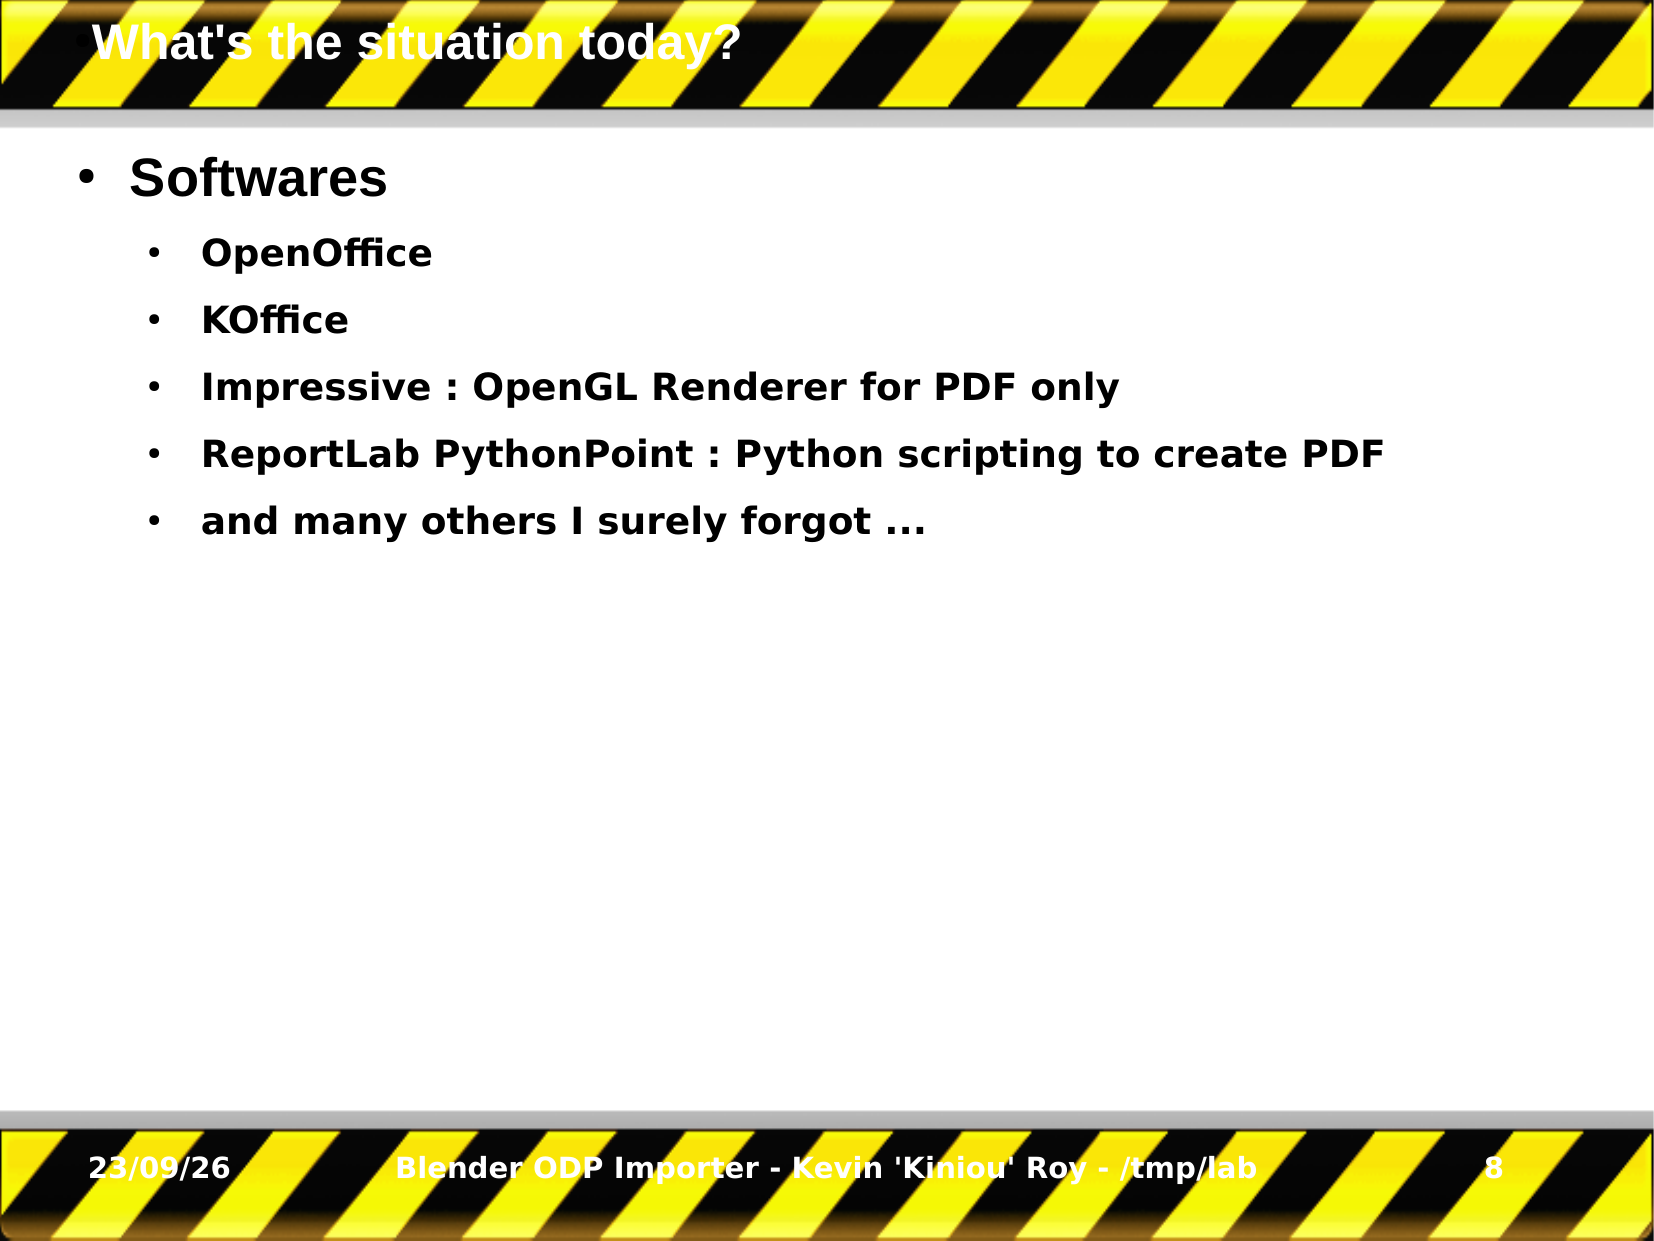

# What's the situation today?
Softwares
OpenOffice
KOffice
Impressive : OpenGL Renderer for PDF only
ReportLab PythonPoint : Python scripting to create PDF
and many others I surely forgot ...
Blender ODP Importer - Kevin 'Kiniou' Roy - /tmp/lab
8